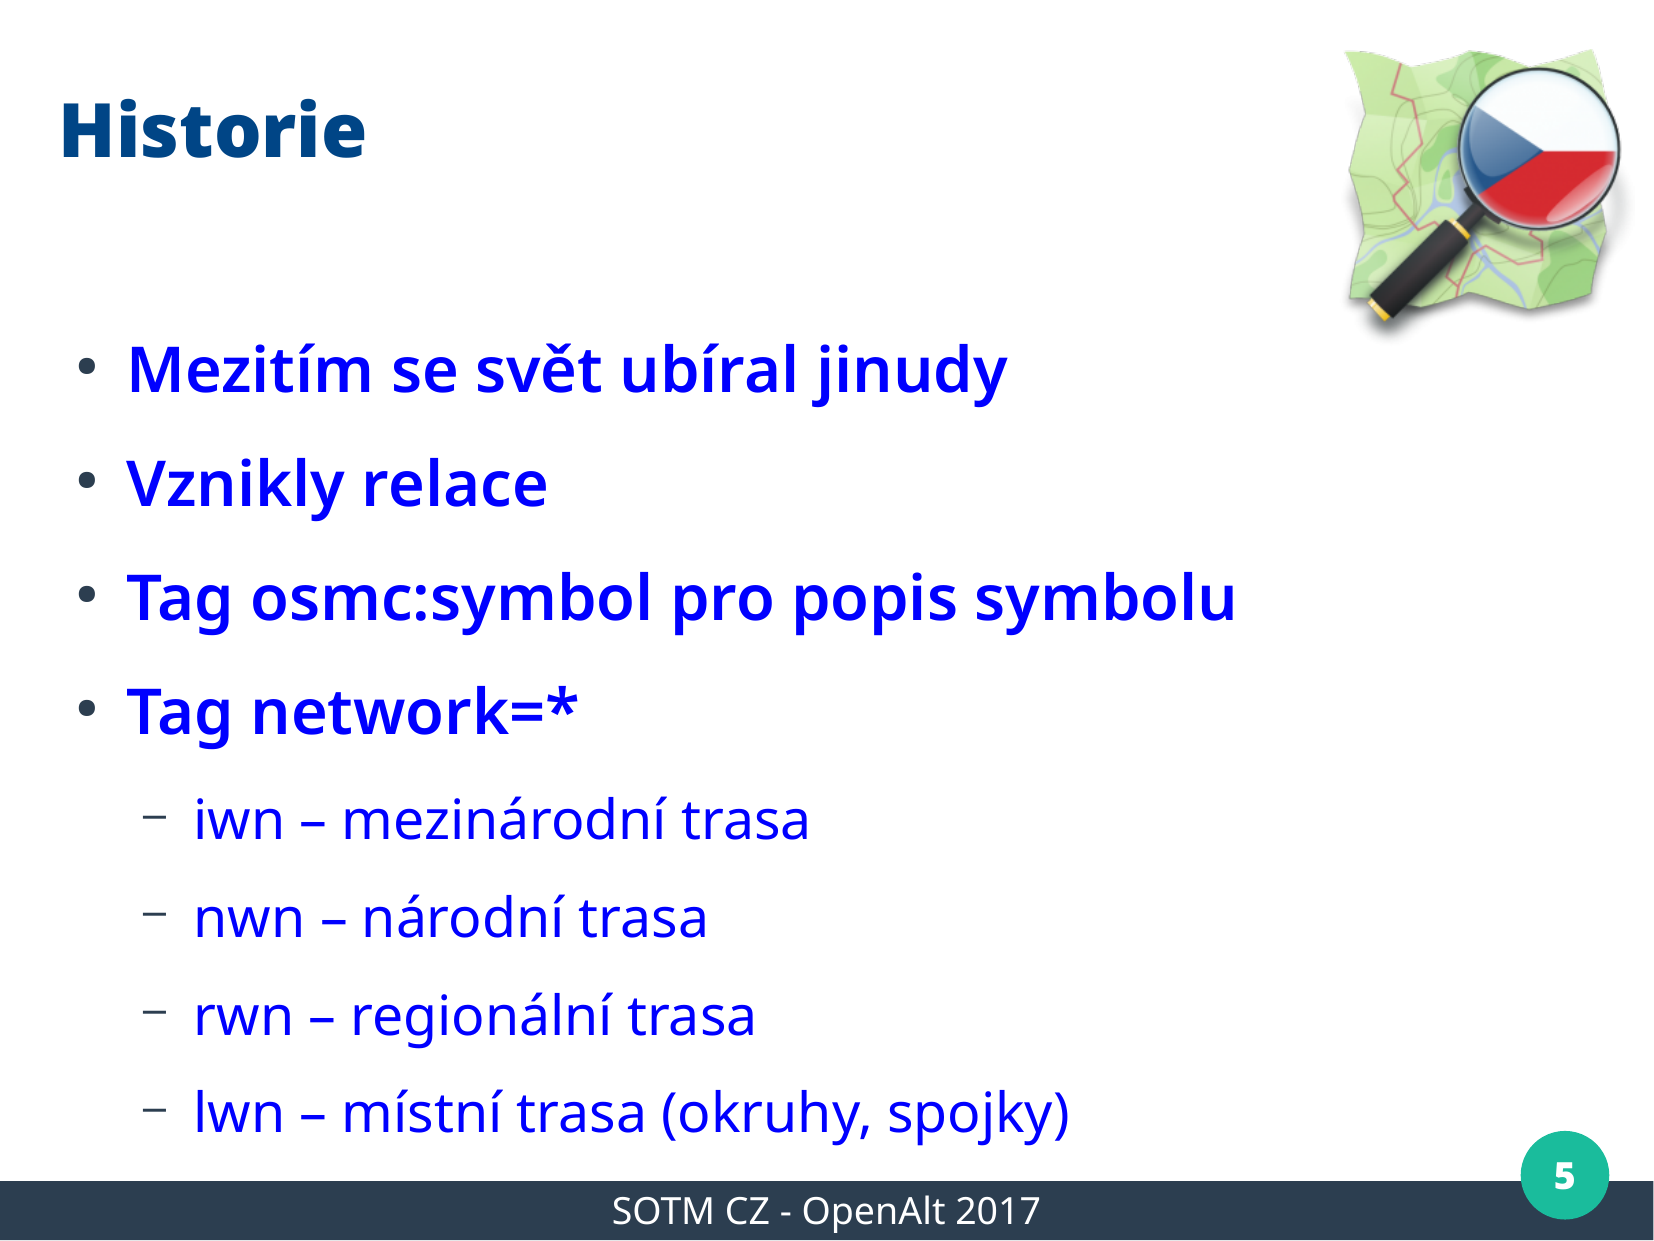

# Historie
Mezitím se svět ubíral jinudy
Vznikly relace
Tag osmc:symbol pro popis symbolu
Tag network=*
iwn – mezinárodní trasa
nwn – národní trasa
rwn – regionální trasa
lwn – místní trasa (okruhy, spojky)
5
SOTM CZ - OpenAlt 2017